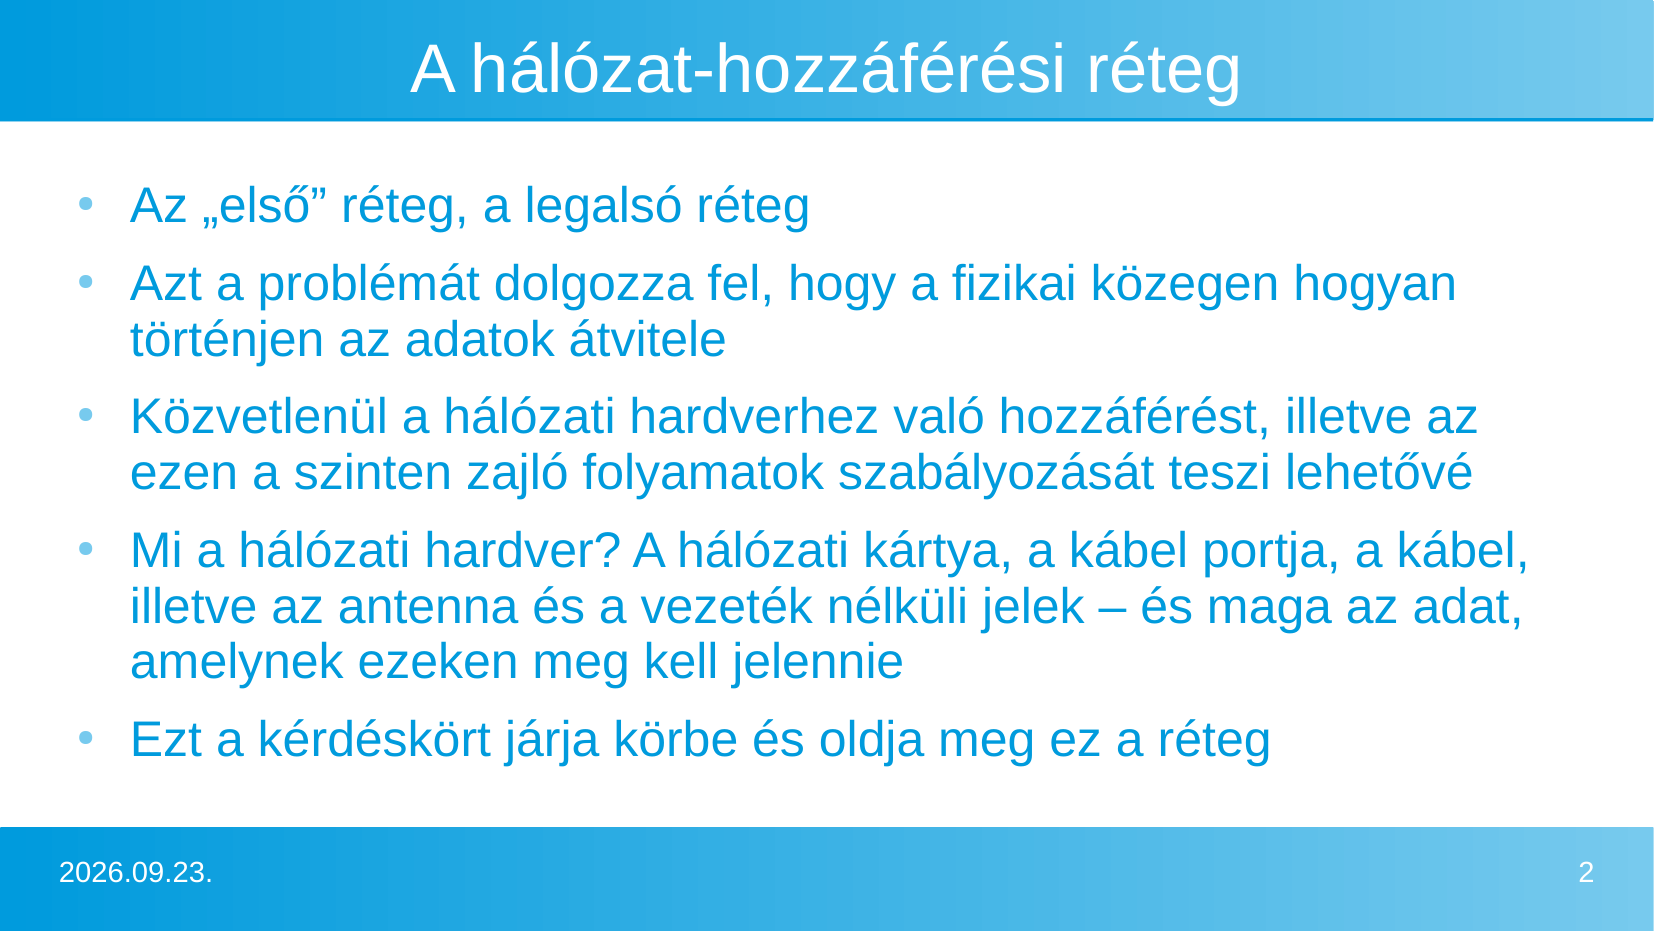

# A hálózat-hozzáférési réteg
Az „első” réteg, a legalsó réteg
Azt a problémát dolgozza fel, hogy a fizikai közegen hogyan történjen az adatok átvitele
Közvetlenül a hálózati hardverhez való hozzáférést, illetve az ezen a szinten zajló folyamatok szabályozását teszi lehetővé
Mi a hálózati hardver? A hálózati kártya, a kábel portja, a kábel, illetve az antenna és a vezeték nélküli jelek – és maga az adat, amelynek ezeken meg kell jelennie
Ezt a kérdéskört járja körbe és oldja meg ez a réteg
2